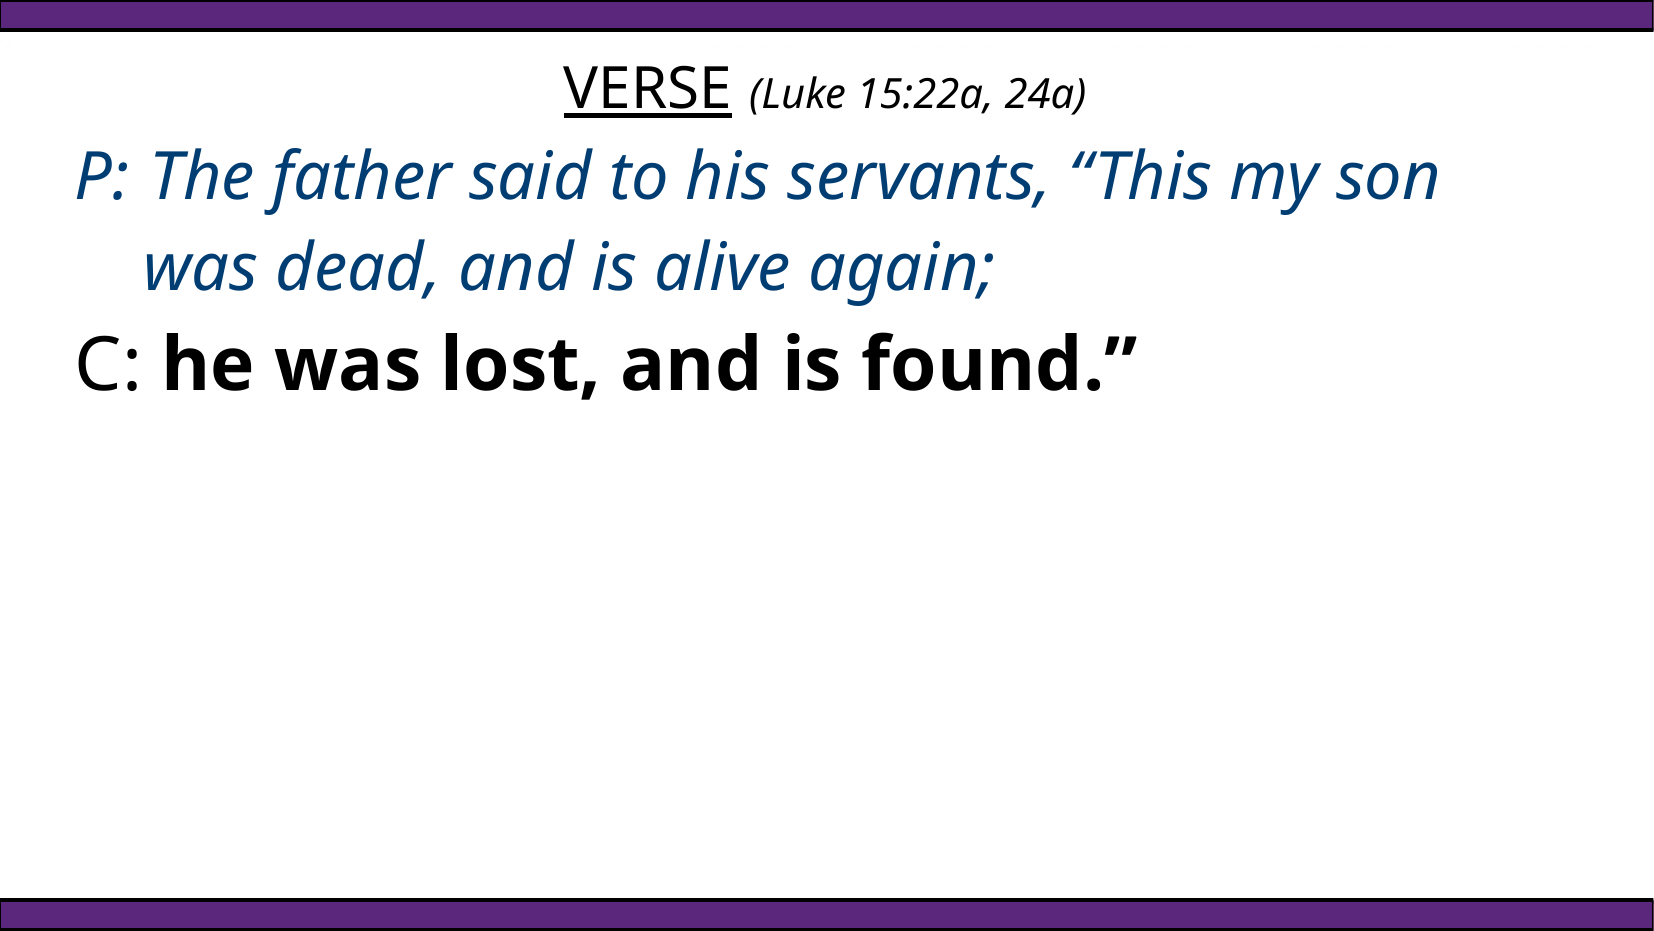

VERSE (Luke 15:22a, 24a)
P:	The father said to his servants, “This my son
 was dead, and is alive again;
C: he was lost, and is found.”